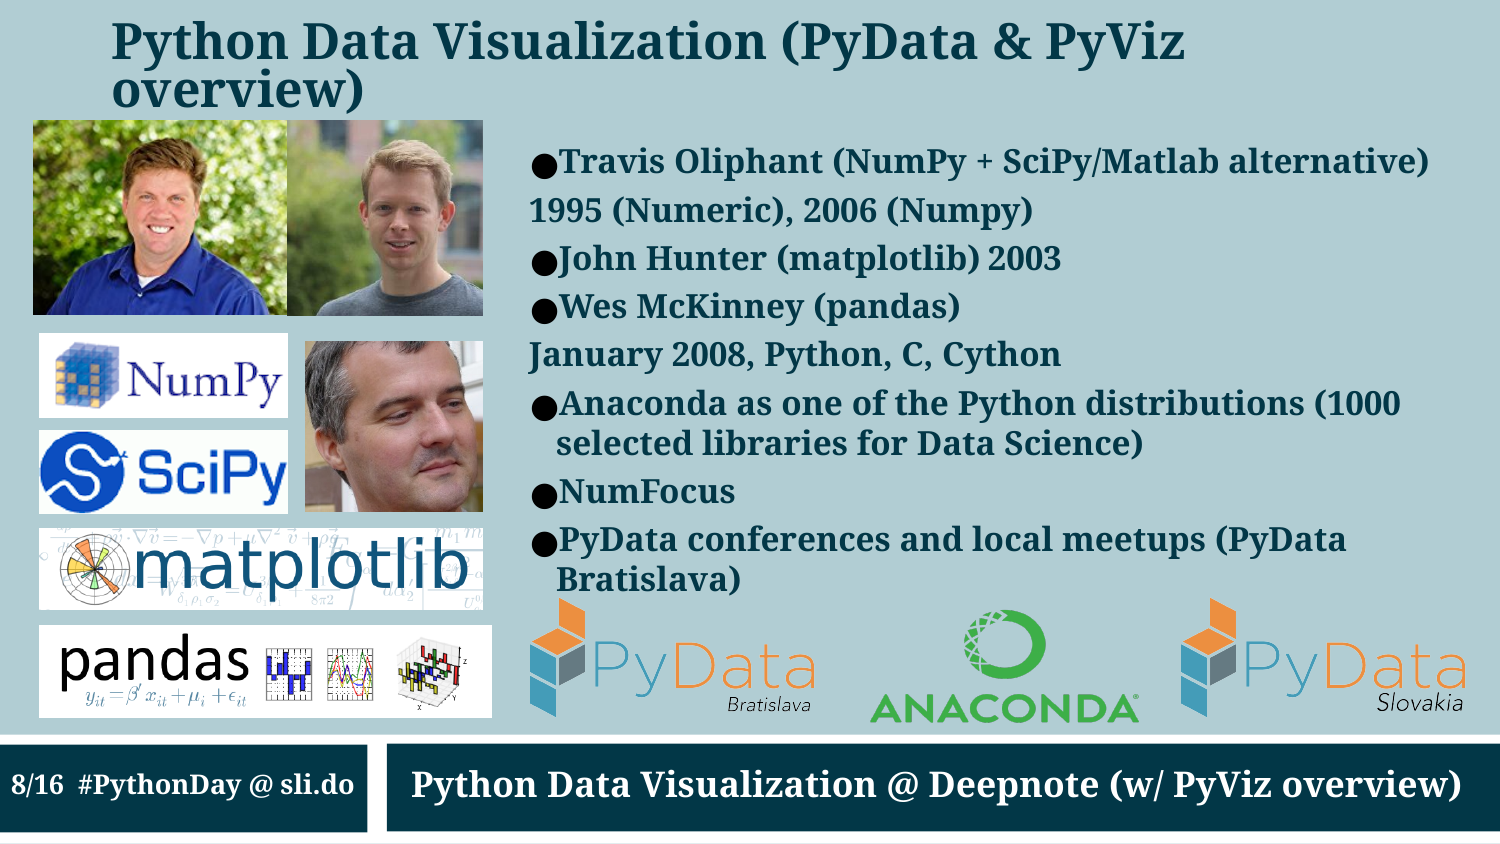

Python Data Visualization (PyData & PyViz overview)
Travis Oliphant (NumPy + SciPy/Matlab alternative)
1995 (Numeric), 2006 (Numpy)
John Hunter (matplotlib) 2003
Wes McKinney (pandas)
January 2008, Python, C, Cython
Anaconda as one of the Python distributions (1000 selected libraries for Data Science)
NumFocus
PyData conferences and local meetups (PyData Bratislava)
Python Data Visualization @ Deepnote (w/ PyViz overview)
8/16 #PythonDay @ sli.do